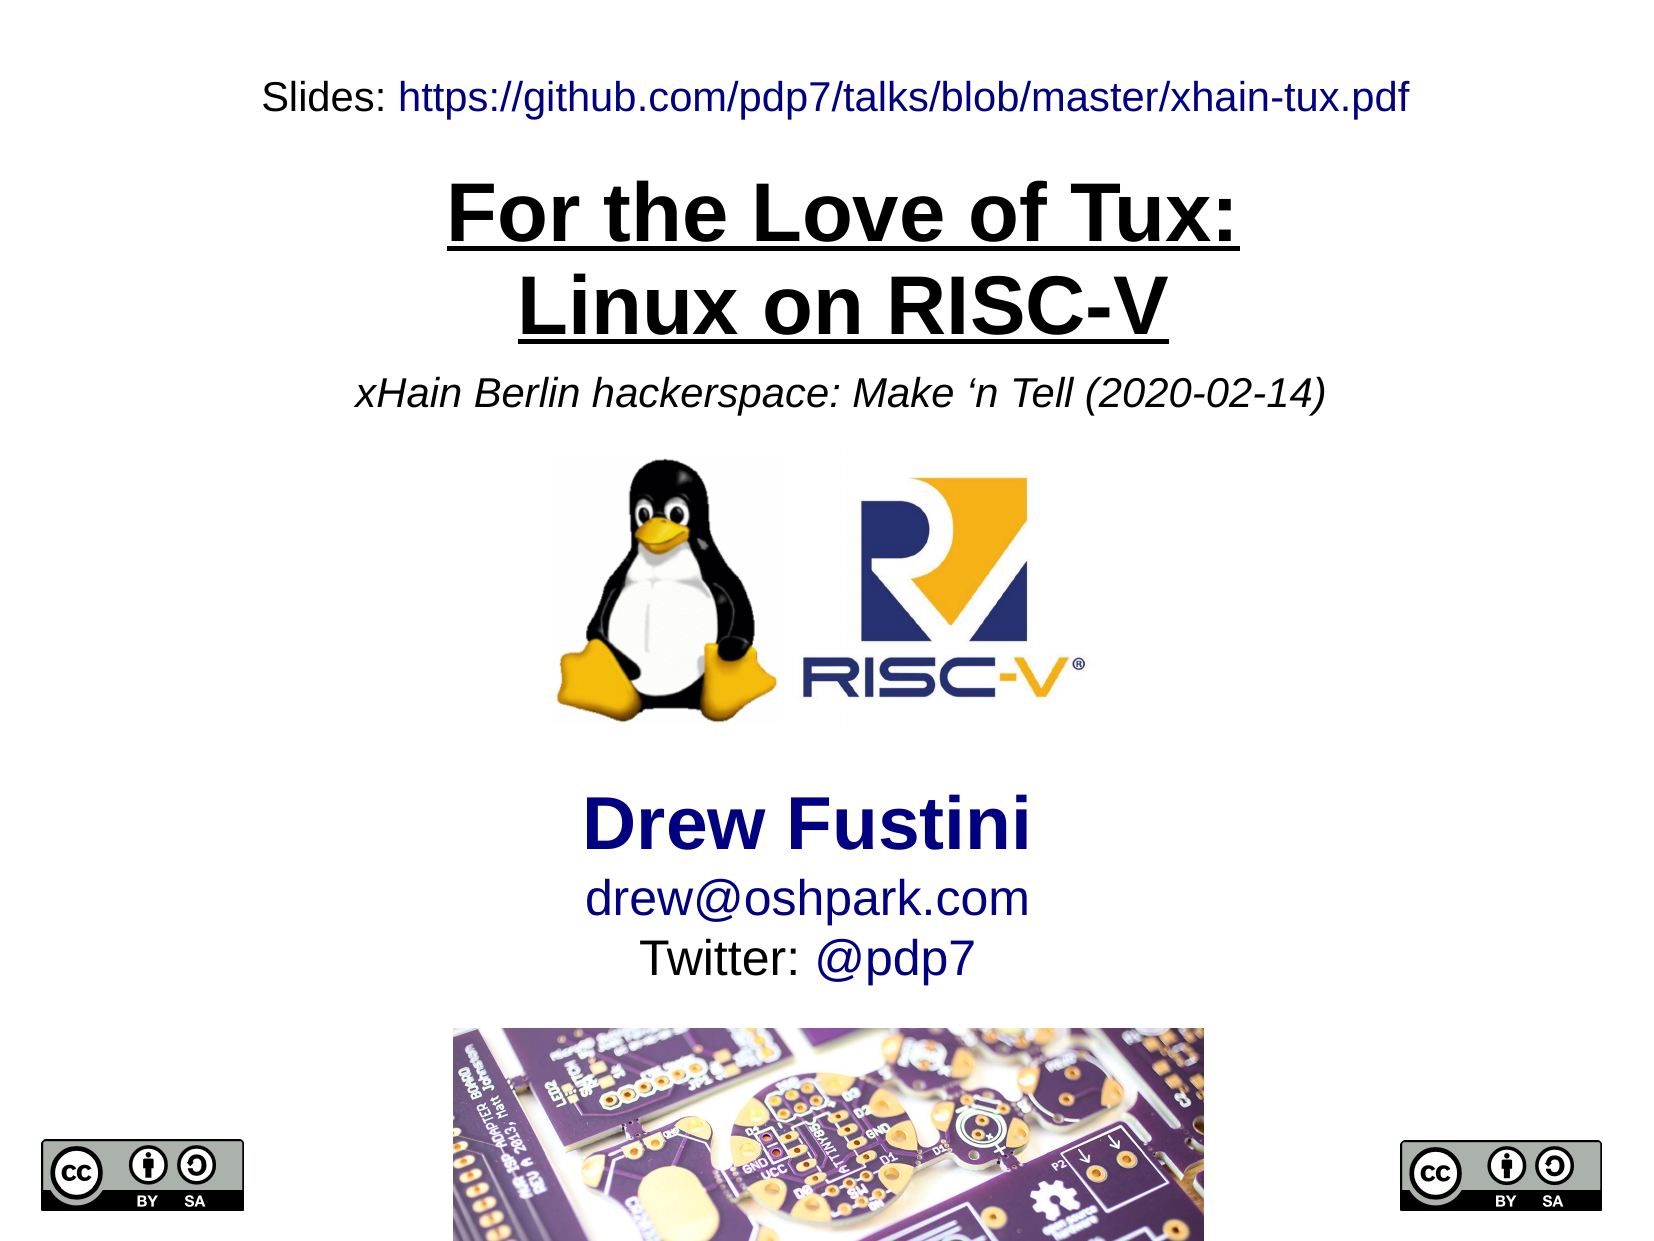

Drew Fustini
drew@oshpark.com
Twitter: @pdp7
Slides: https://github.com/pdp7/talks/blob/master/xhain-tux.pdf
For the Love of Tux:
Linux on RISC-V
xHain Berlin hackerspace: Make ‘n Tell (2020-02-14)